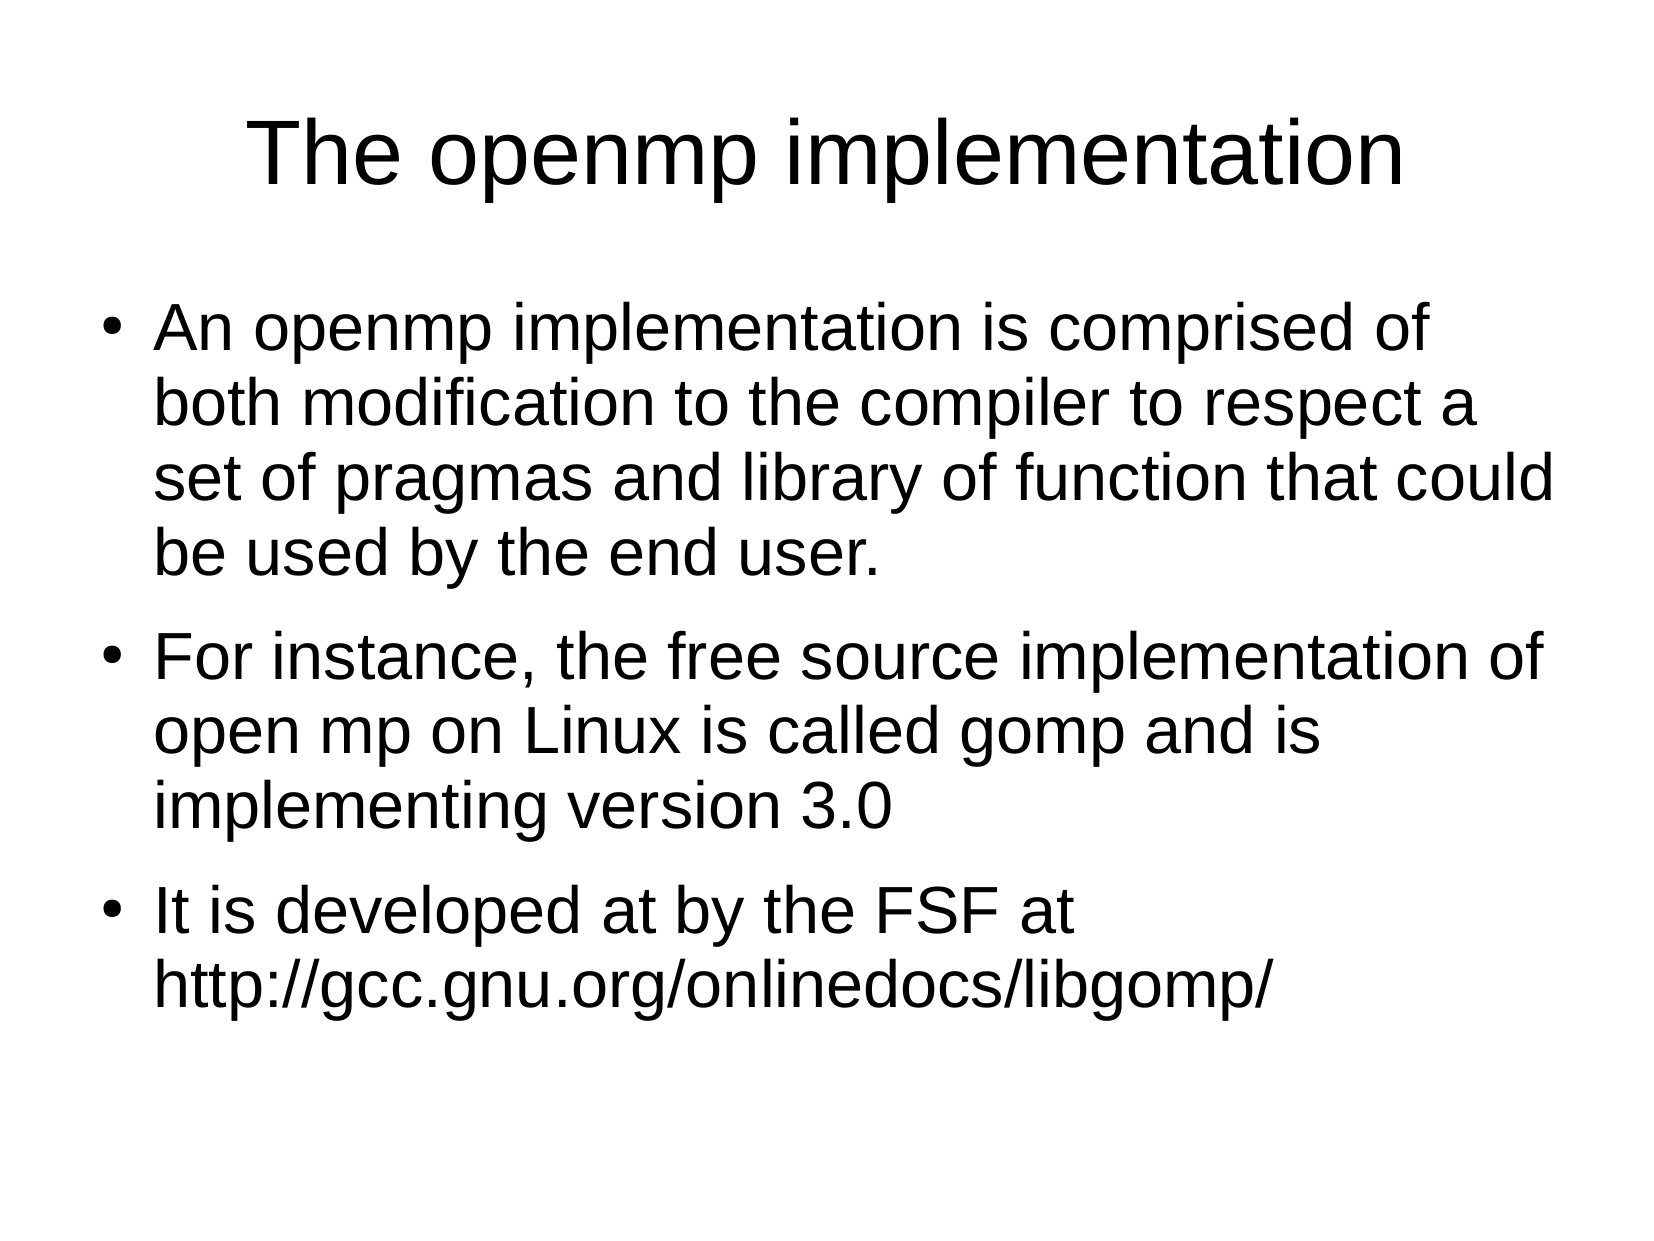

# The openmp implementation
An openmp implementation is comprised of both modification to the compiler to respect a set of pragmas and library of function that could be used by the end user.
For instance, the free source implementation of open mp on Linux is called gomp and is implementing version 3.0
It is developed at by the FSF at http://gcc.gnu.org/onlinedocs/libgomp/